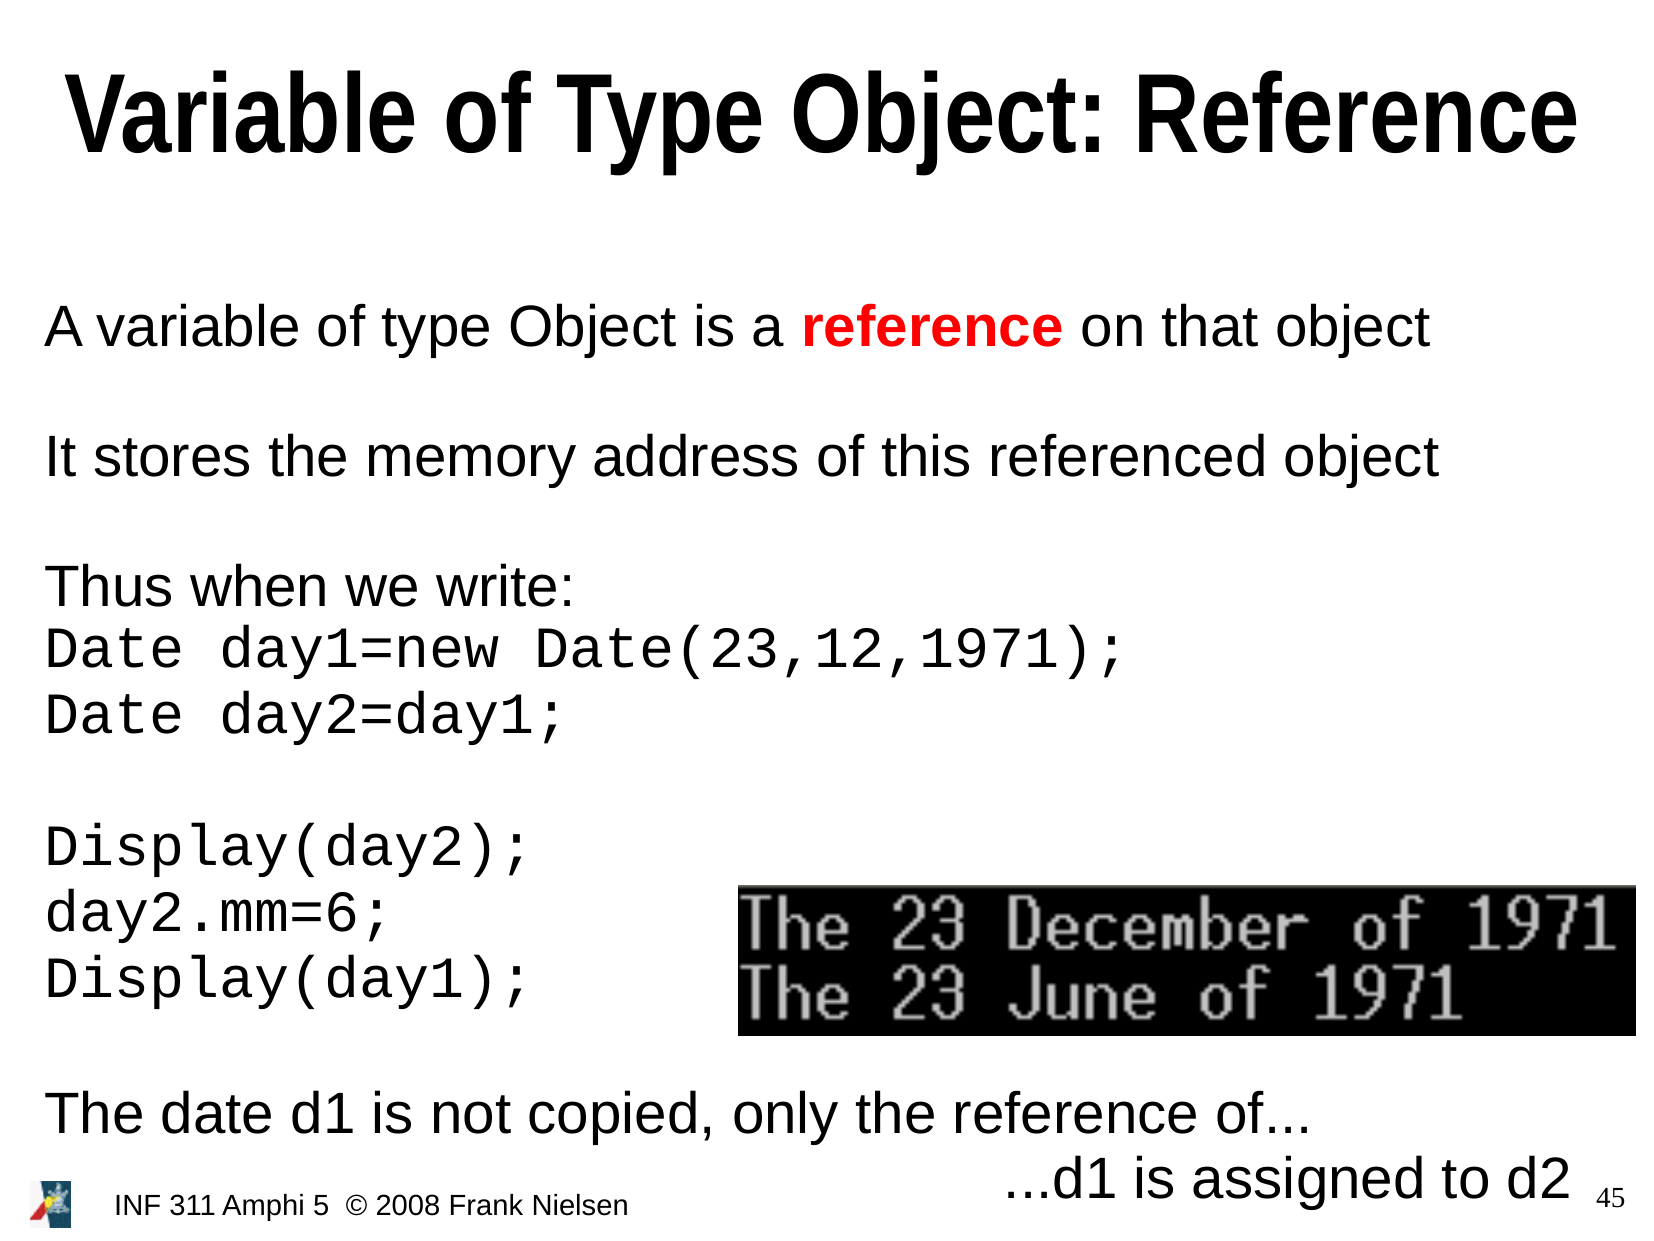

Variable of Type Object: Reference
A variable of type Object is a reference on that object
It stores the memory address of this referenced object
Thus when we write:
Date day1=new Date(23,12,1971);
Date day2=day1;
Display(day2);
day2.mm=6;
Display(day1);
The date d1 is not copied, only the reference of...
													...d1 is assigned to d2